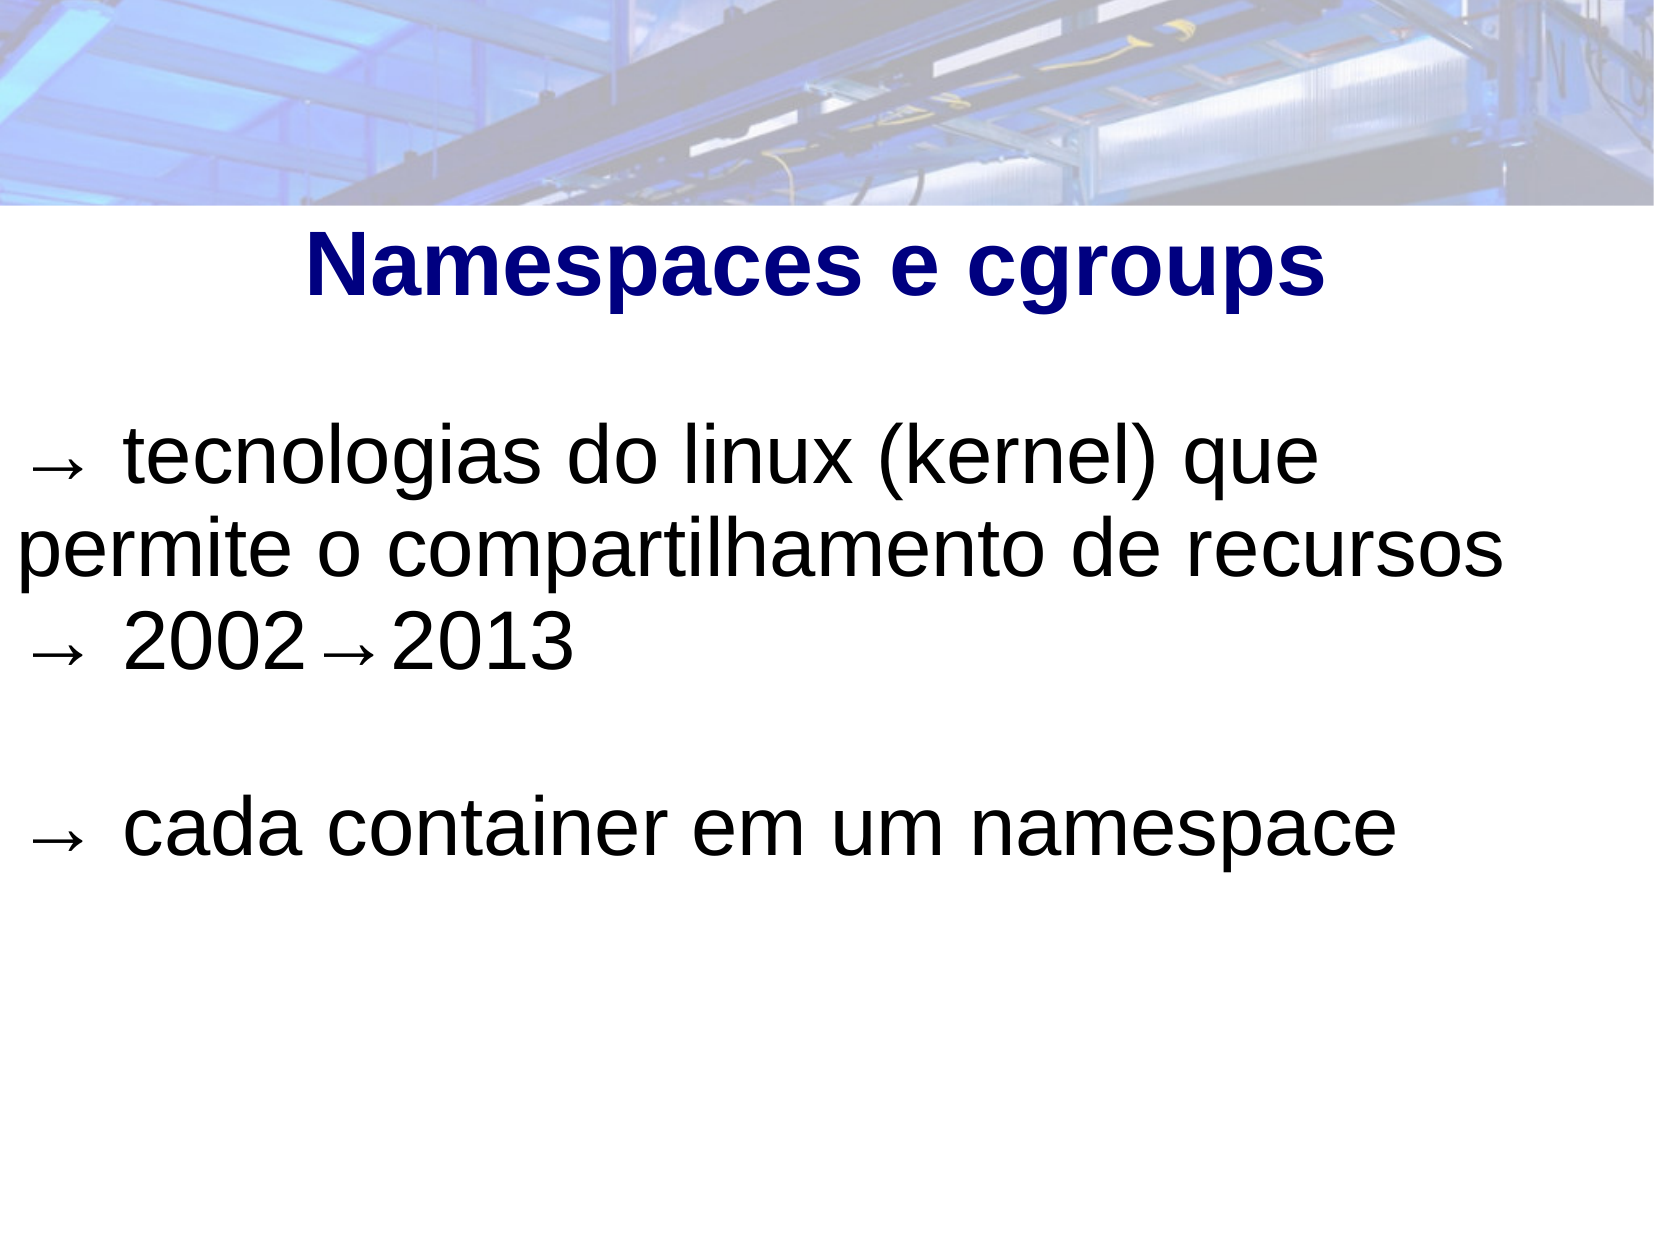

Namespaces e cgroups
→ tecnologias do linux (kernel) que permite o compartilhamento de recursos
→ 2002→2013
→ cada container em um namespace